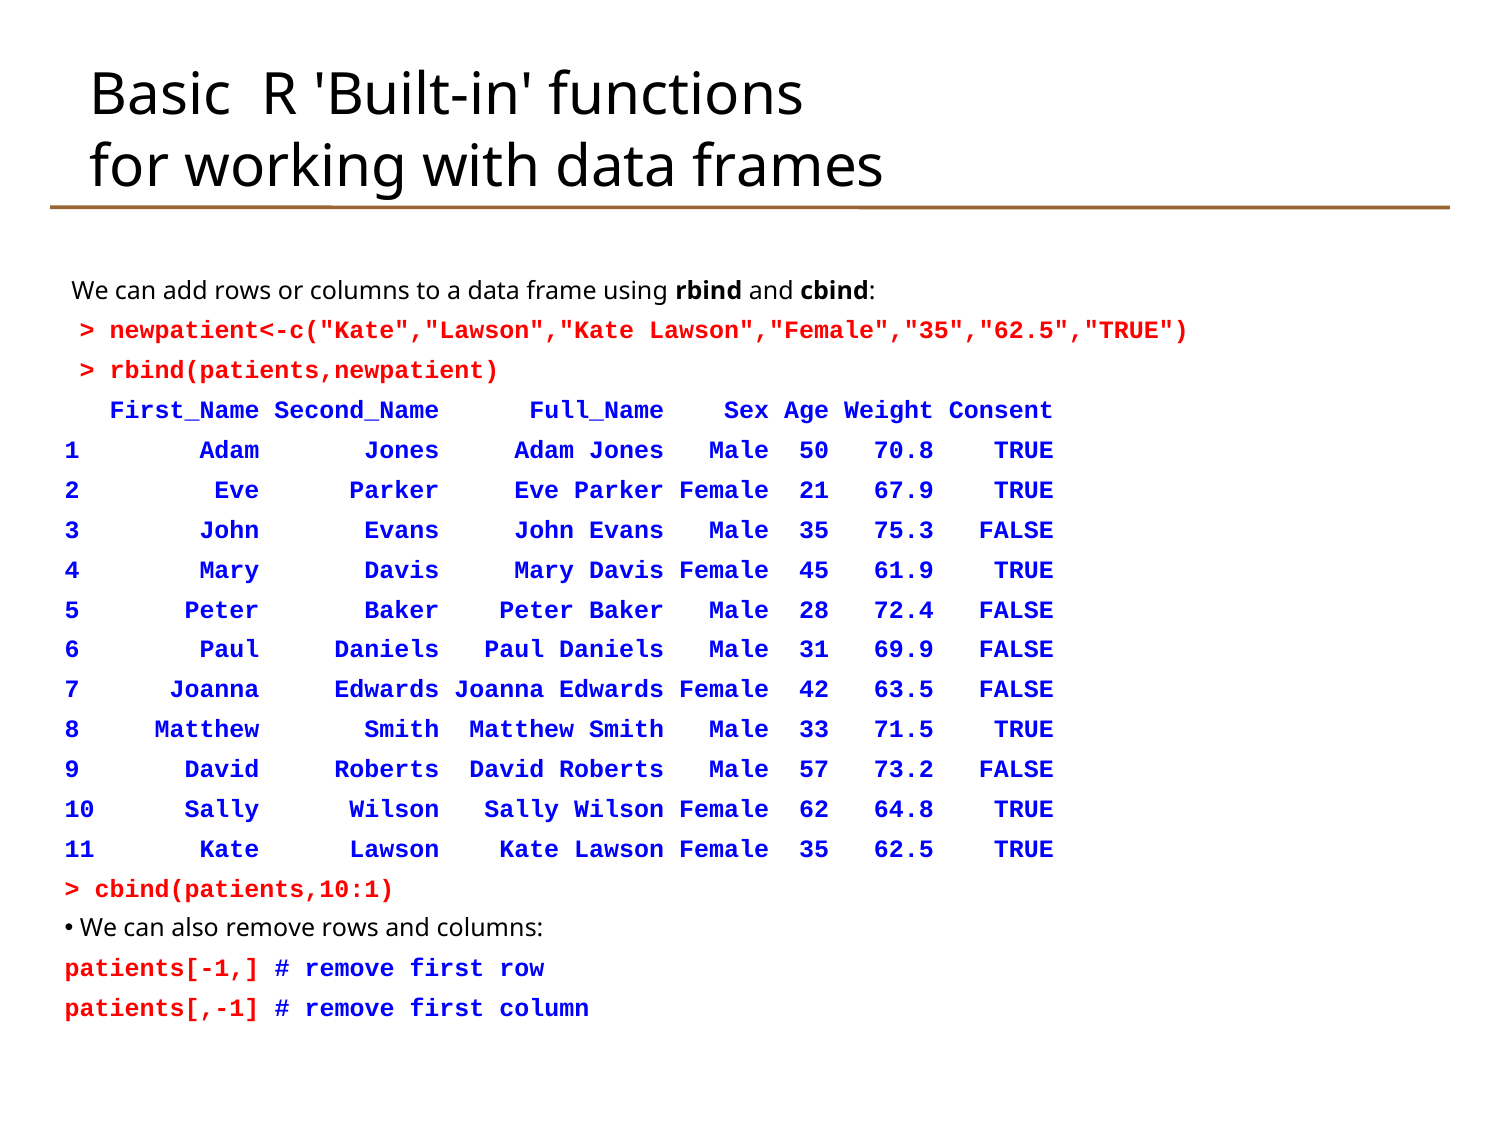

Basic R 'Built-in' functions
for working with data frames
 We can add rows or columns to a data frame using rbind and cbind:
 > newpatient<-c("Kate","Lawson","Kate Lawson","Female","35","62.5","TRUE")
 > rbind(patients,newpatient)
 First_Name Second_Name Full_Name Sex Age Weight Consent
1 Adam Jones Adam Jones Male 50 70.8 TRUE
2 Eve Parker Eve Parker Female 21 67.9 TRUE
3 John Evans John Evans Male 35 75.3 FALSE
4 Mary Davis Mary Davis Female 45 61.9 TRUE
5 Peter Baker Peter Baker Male 28 72.4 FALSE
6 Paul Daniels Paul Daniels Male 31 69.9 FALSE
7 Joanna Edwards Joanna Edwards Female 42 63.5 FALSE
8 Matthew Smith Matthew Smith Male 33 71.5 TRUE
9 David Roberts David Roberts Male 57 73.2 FALSE
10 Sally Wilson Sally Wilson Female 62 64.8 TRUE
11 Kate Lawson Kate Lawson Female 35 62.5 TRUE
> cbind(patients,10:1)
 We can also remove rows and columns:
patients[-1,] # remove first row
patients[,-1] # remove first column